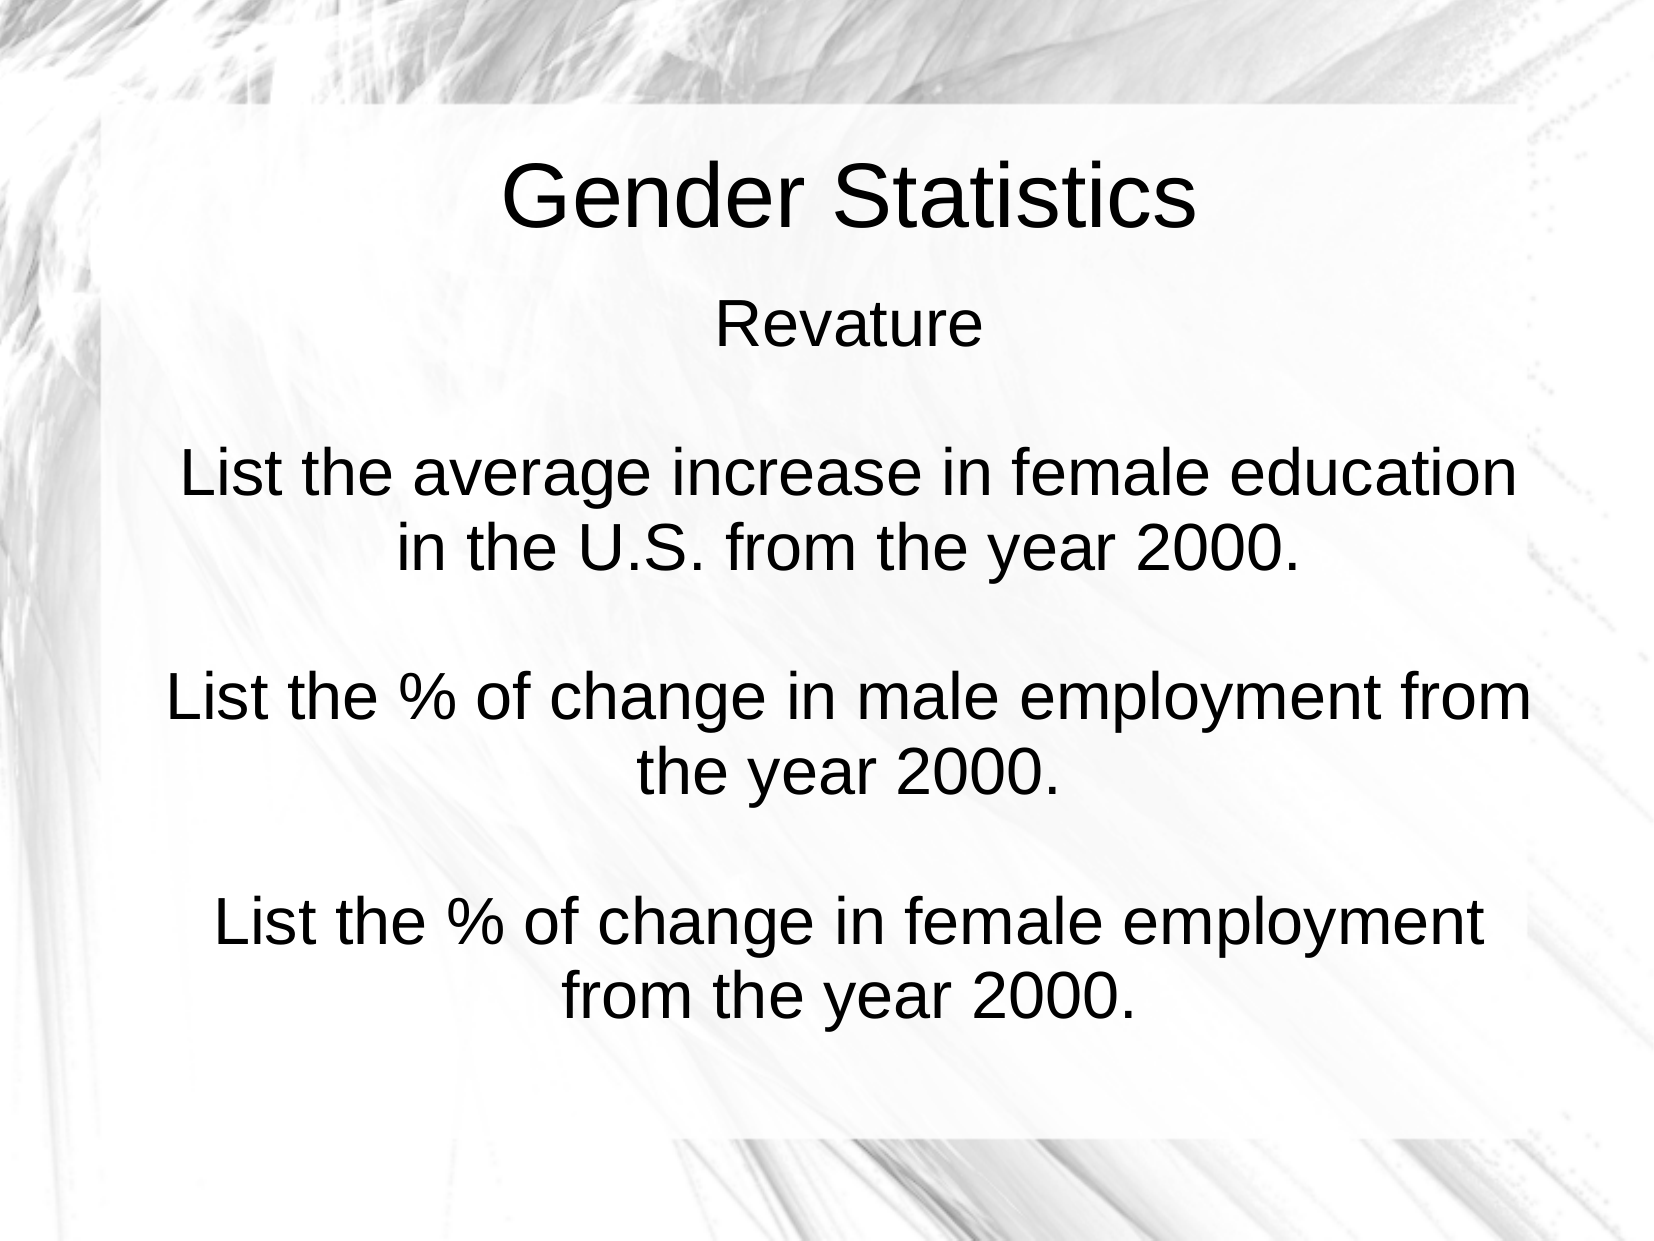

# Gender Statistics
Revature
List the average increase in female education in the U.S. from the year 2000.
List the % of change in male employment from the year 2000.
List the % of change in female employment from the year 2000.